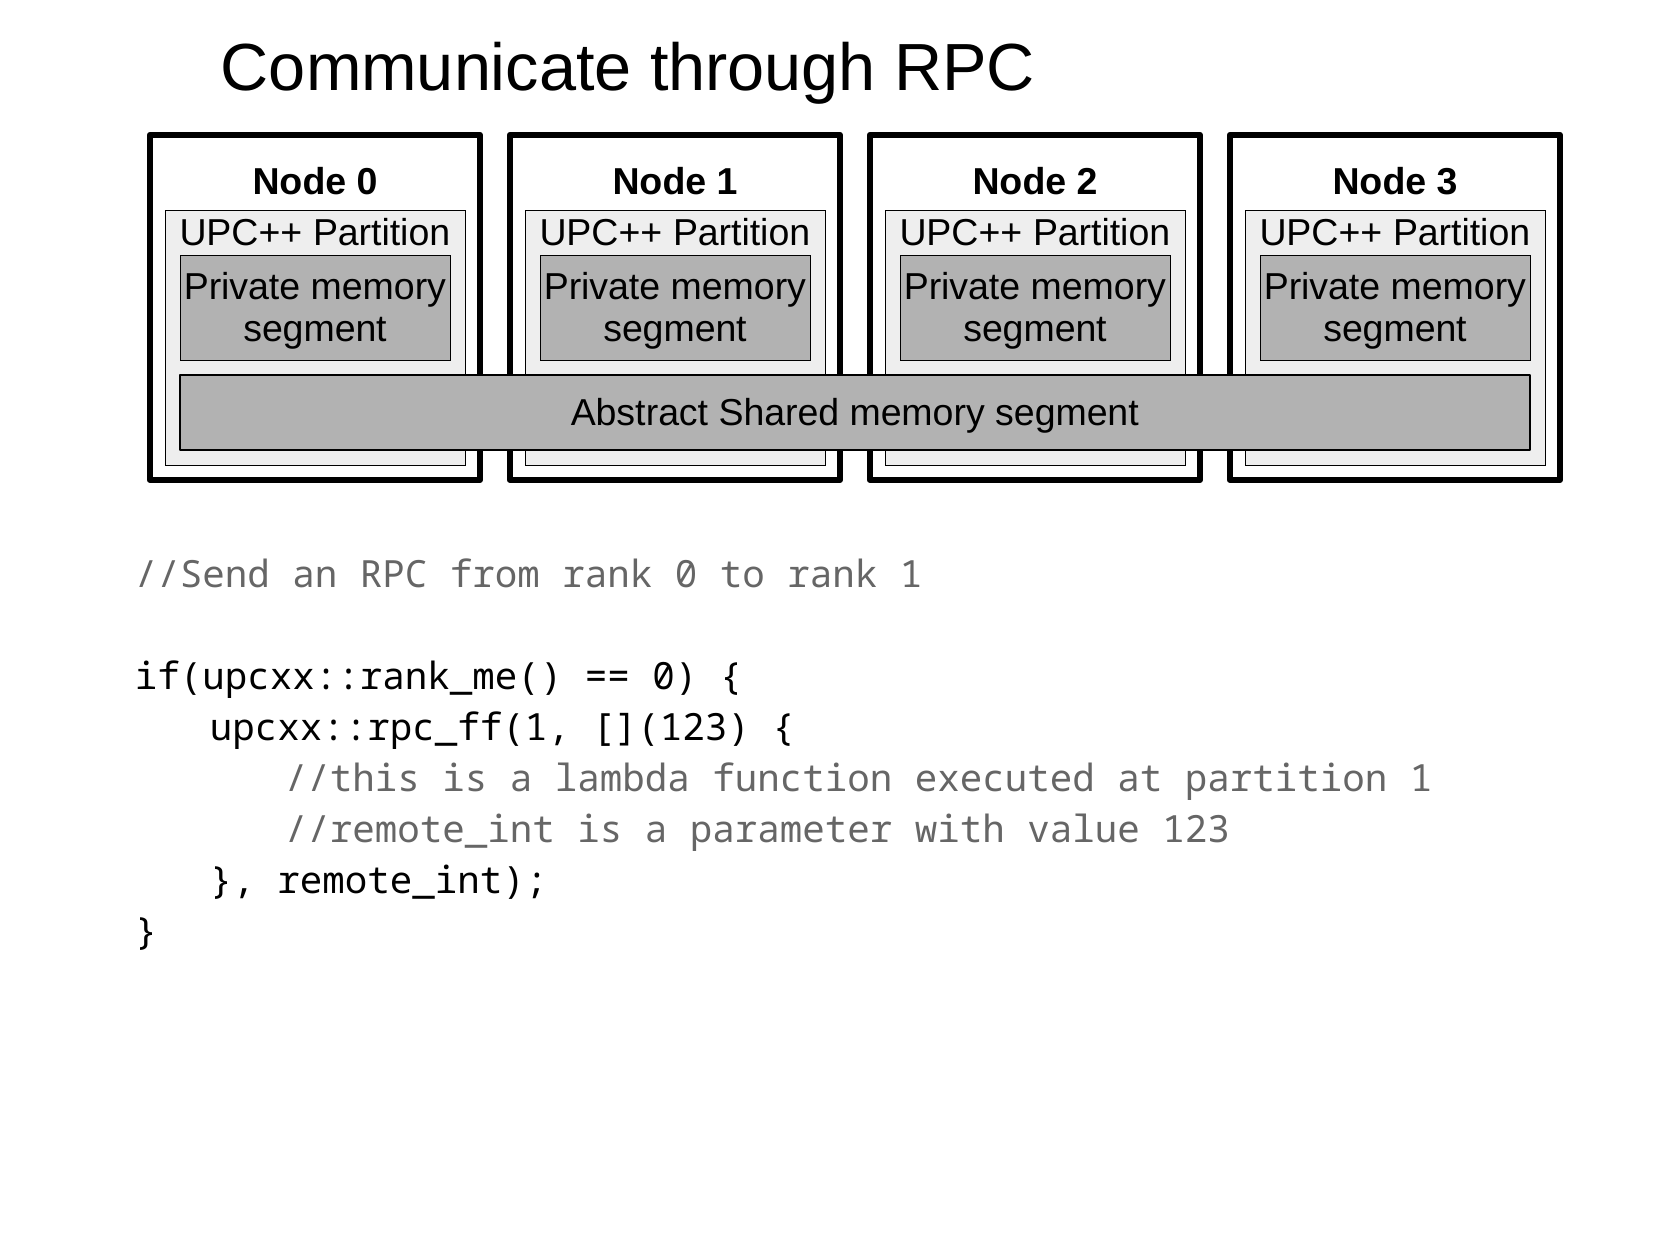

# Communicate through RPC
Node 0
Node 1
Node 2
Node 3
UPC++ Partition
UPC++ Partition
UPC++ Partition
UPC++ Partition
Private memory
segment
Private memory
segment
Private memory
segment
Private memory
segment
Abstract Shared memory segment
//Send an RPC from rank 0 to rank 1
if(upcxx::rank_me() == 0) {
	upcxx::rpc_ff(1, [](123) {
		//this is a lambda function executed at partition 1
		//remote_int is a parameter with value 123
	}, remote_int);
}